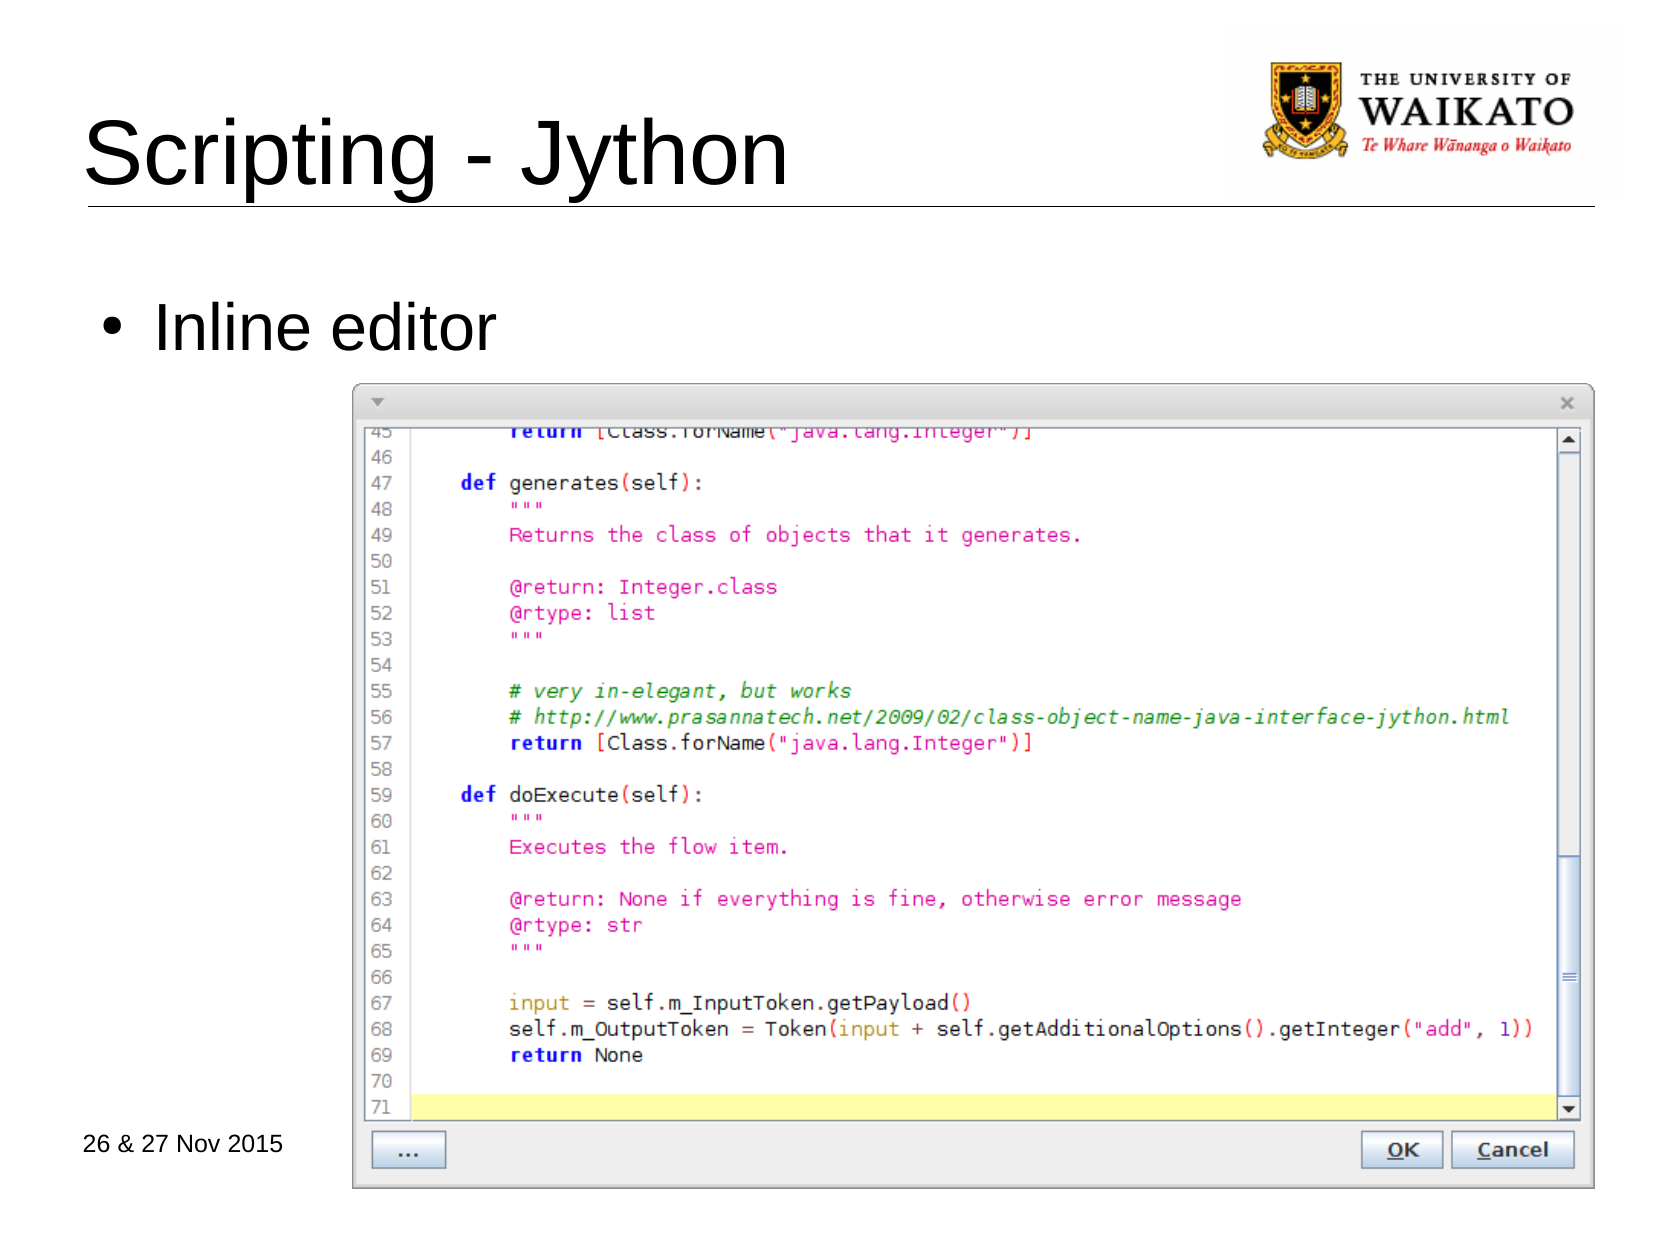

# Scripting - Jython
Inline editor
26 & 27 Nov 2015
Peter Reutemann
13